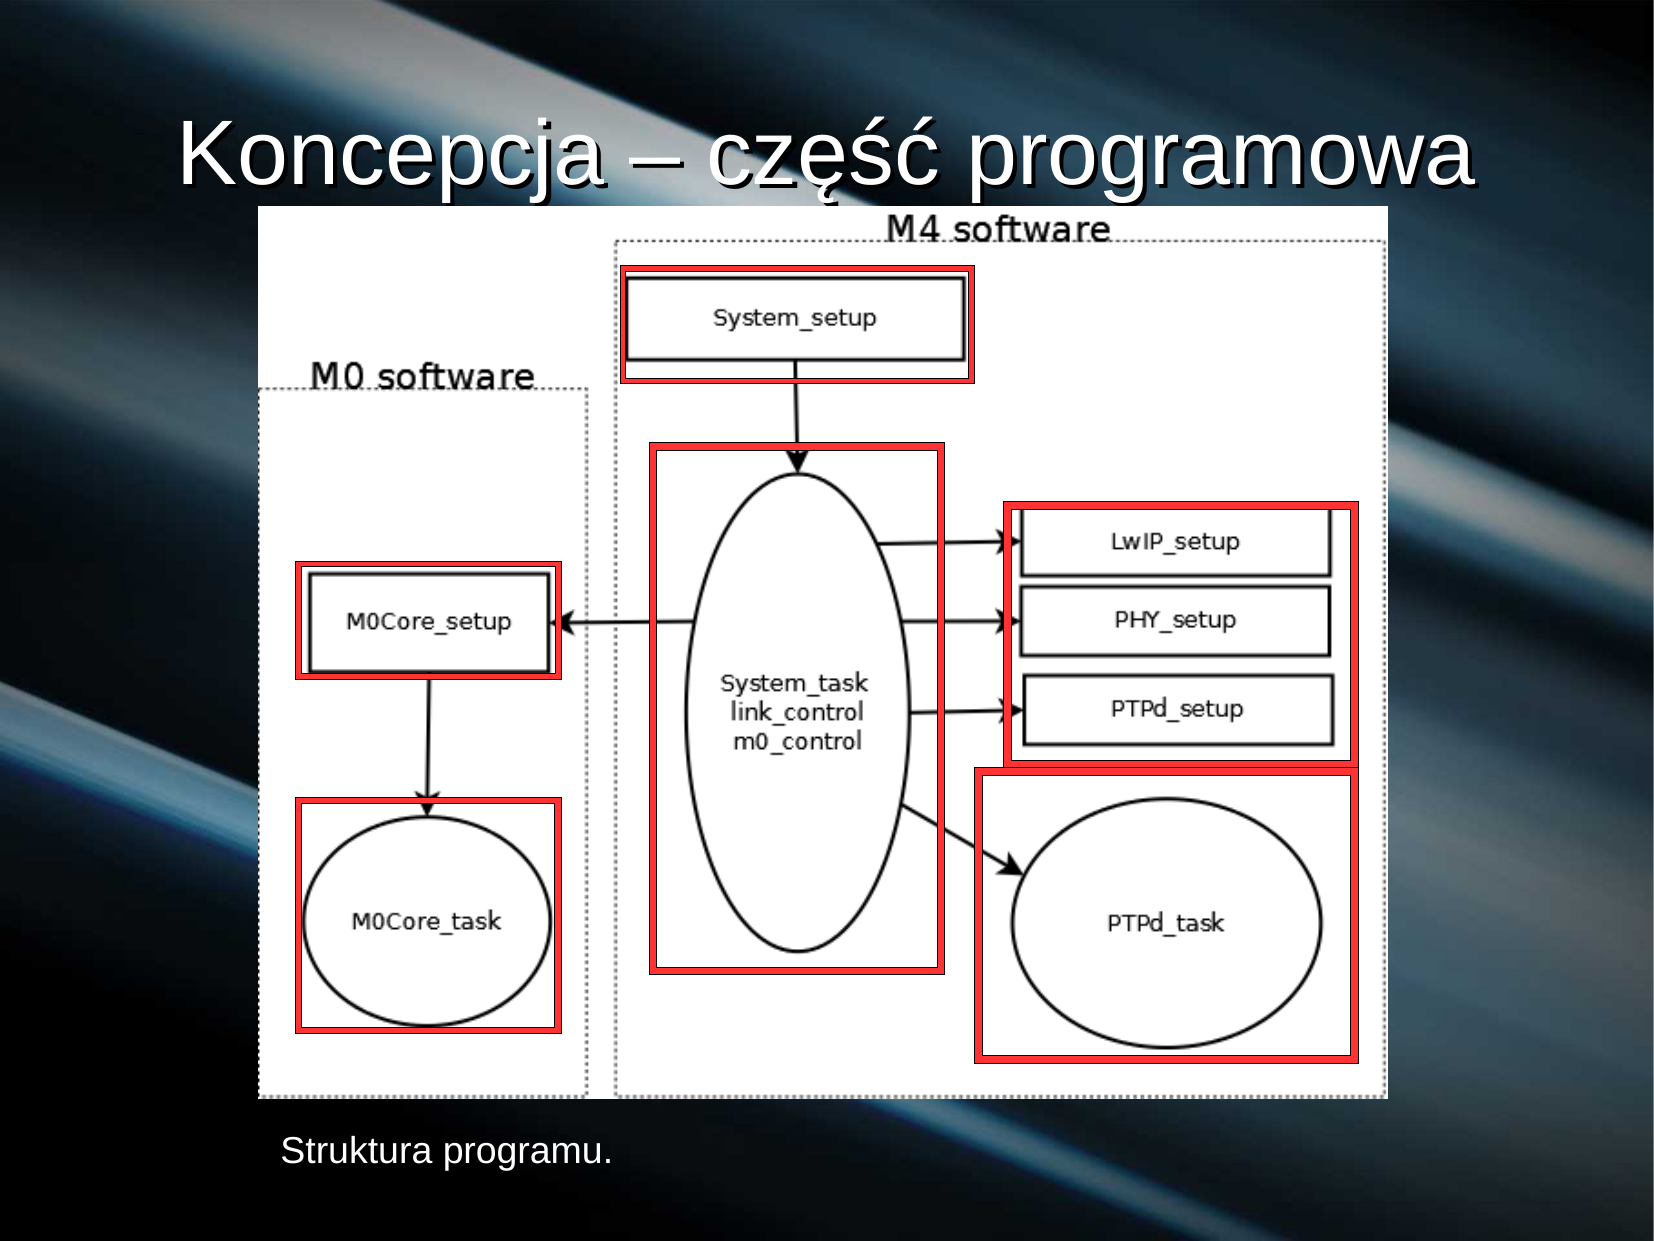

# Koncepcja – część programowa
Struktura programu.